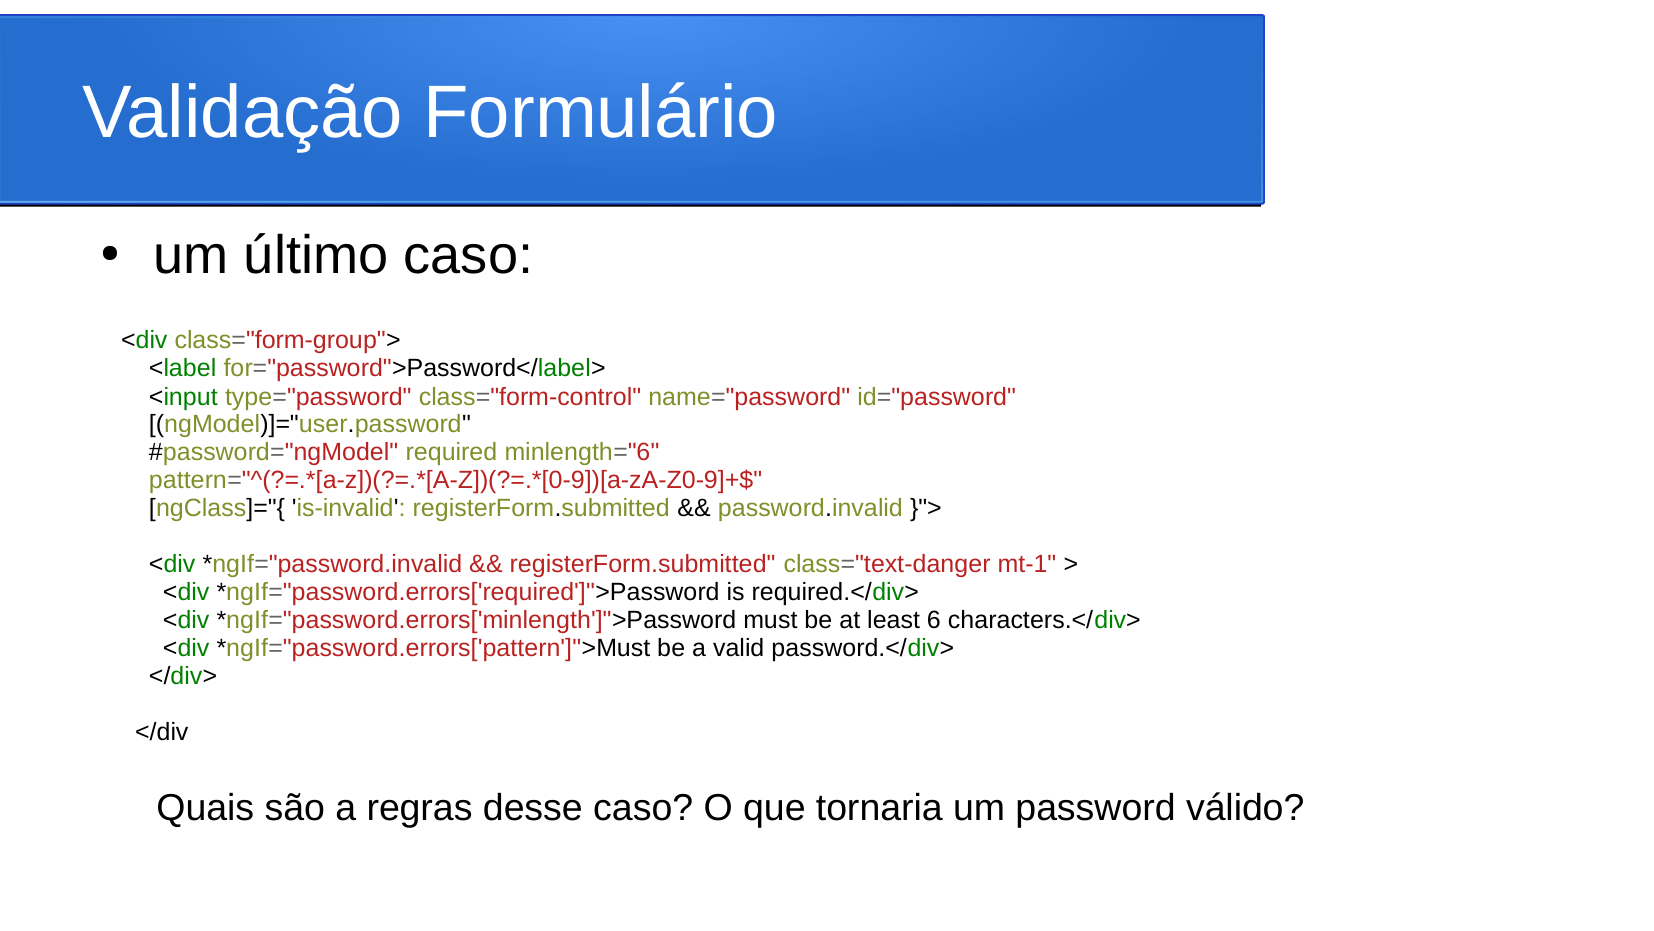

# Validação Formulário
um último caso:
<div class="form-group">
 <label for="password">Password</label>
 <input type="password" class="form-control" name="password" id="password"
 [(ngModel)]="user.password"
 #password="ngModel" required minlength="6"
 pattern="^(?=.*[a-z])(?=.*[A-Z])(?=.*[0-9])[a-zA-Z0-9]+$"
 [ngClass]="{ 'is-invalid': registerForm.submitted && password.invalid }">
 <div *ngIf="password.invalid && registerForm.submitted" class="text-danger mt-1" >
 <div *ngIf="password.errors['required']">Password is required.</div>
 <div *ngIf="password.errors['minlength']">Password must be at least 6 characters.</div>
 <div *ngIf="password.errors['pattern']">Must be a valid password.</div>
 </div>
 </div
Quais são a regras desse caso? O que tornaria um password válido?